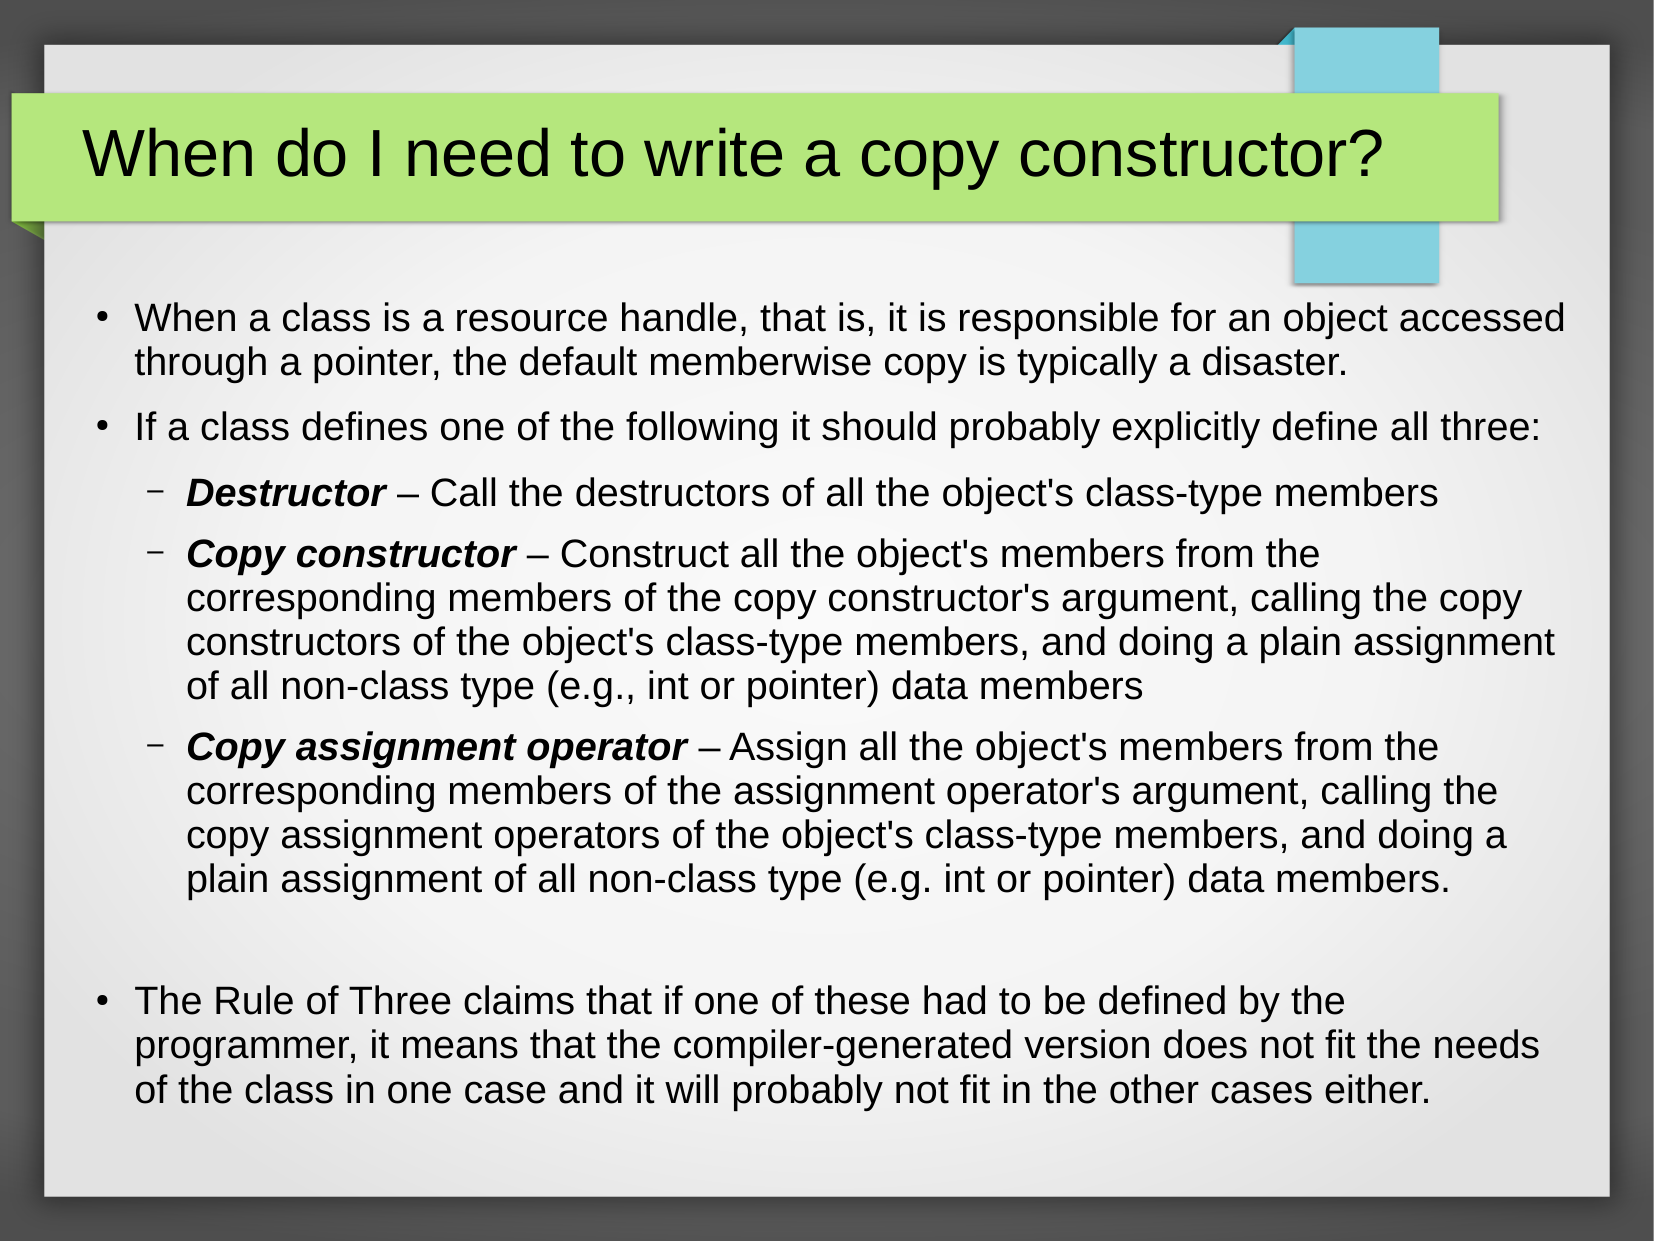

# When do I need to write a copy constructor?
When a class is a resource handle, that is, it is responsible for an object accessed through a pointer, the default memberwise copy is typically a disaster.
If a class defines one of the following it should probably explicitly define all three:
Destructor – Call the destructors of all the object's class-type members
Copy constructor – Construct all the object's members from the corresponding members of the copy constructor's argument, calling the copy constructors of the object's class-type members, and doing a plain assignment of all non-class type (e.g., int or pointer) data members
Copy assignment operator – Assign all the object's members from the corresponding members of the assignment operator's argument, calling the copy assignment operators of the object's class-type members, and doing a plain assignment of all non-class type (e.g. int or pointer) data members.
The Rule of Three claims that if one of these had to be defined by the programmer, it means that the compiler-generated version does not fit the needs of the class in one case and it will probably not fit in the other cases either.